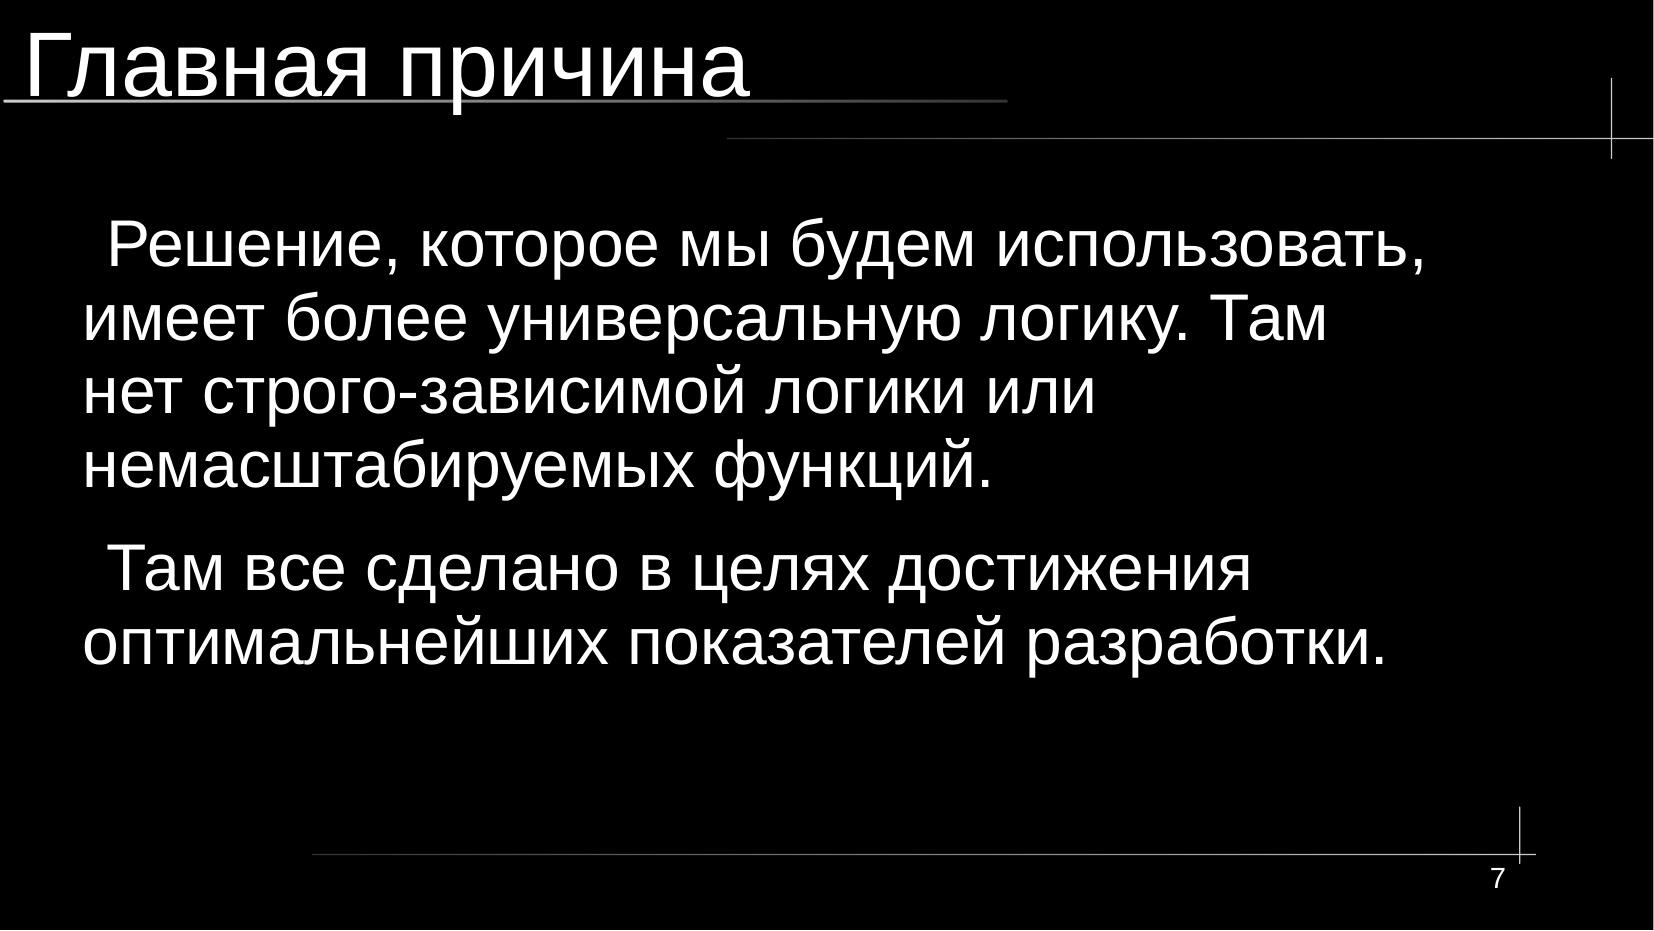

# Главная причина
Решение, которое мы будем использовать, имеет более универсальную логику. Там нет строго-зависимой логики или немасштабируемых функций.
Там все сделано в целях достижения оптимальнейших показателей разработки.
7